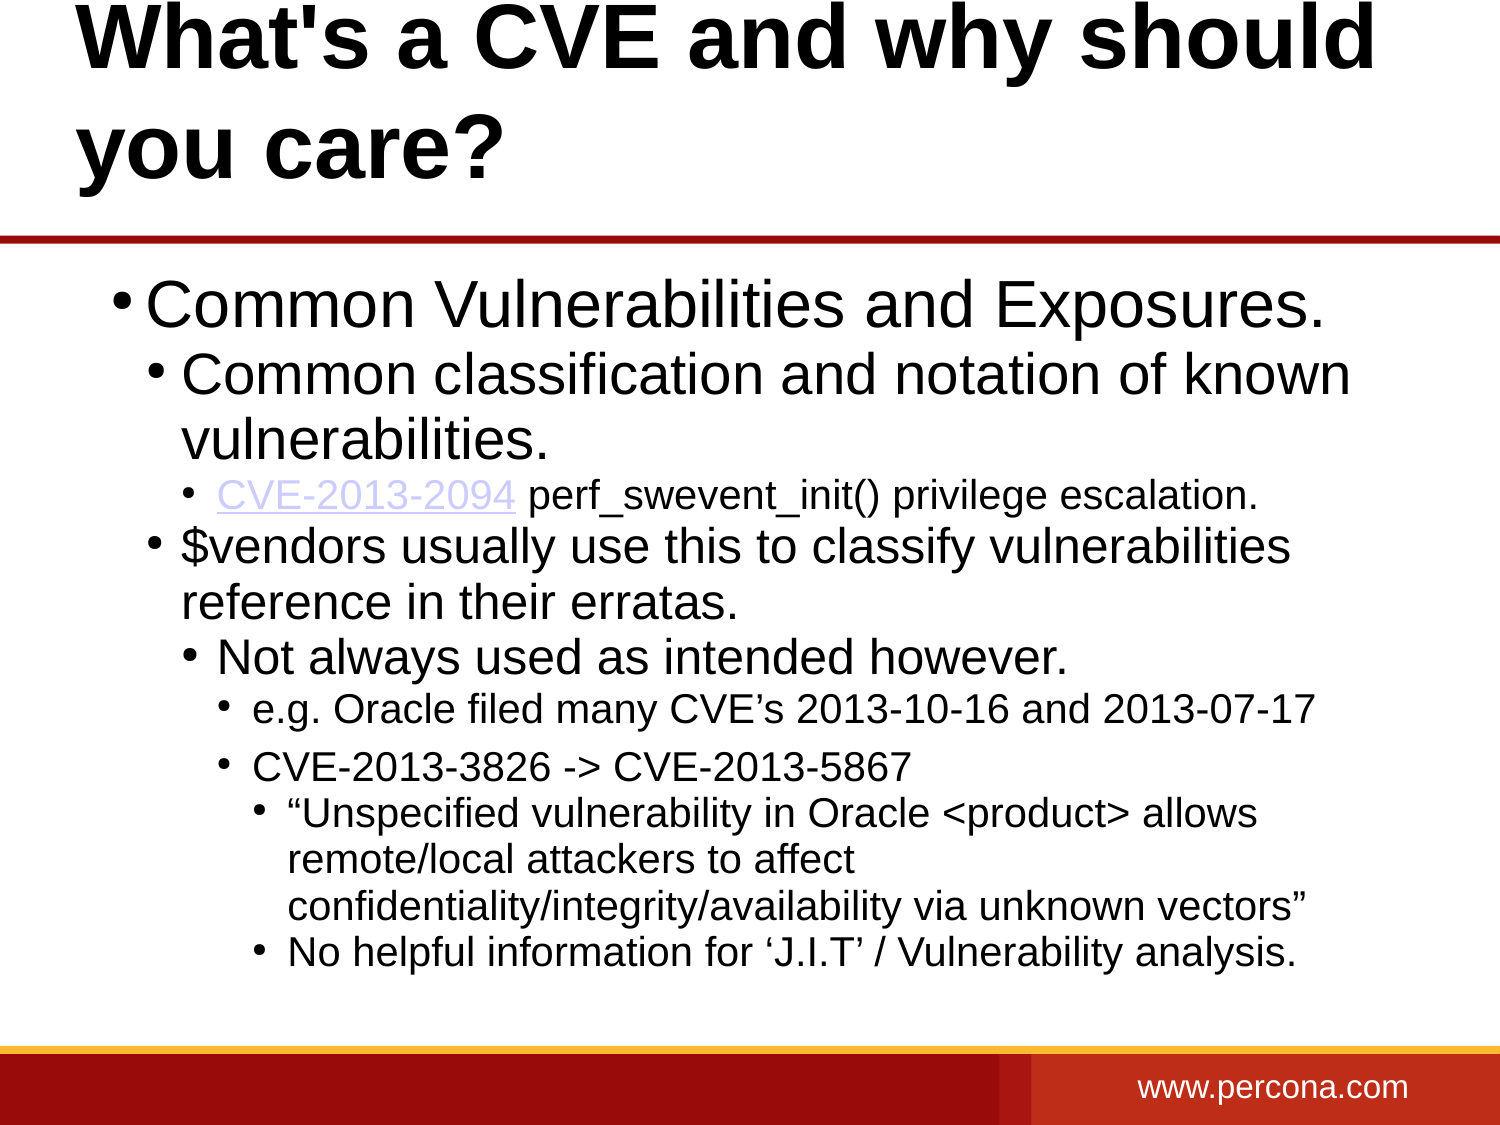

What's a CVE and why should you care?
Common Vulnerabilities and Exposures.
Common classification and notation of known vulnerabilities.
CVE-2013-2094 perf_swevent_init() privilege escalation.
$vendors usually use this to classify vulnerabilities reference in their erratas.
Not always used as intended however.
e.g. Oracle filed many CVE’s 2013-10-16 and 2013-07-17
CVE-2013-3826 -> CVE-2013-5867
“Unspecified vulnerability in Oracle <product> allows remote/local attackers to affect confidentiality/integrity/availability via unknown vectors”
No helpful information for ‘J.I.T’ / Vulnerability analysis.